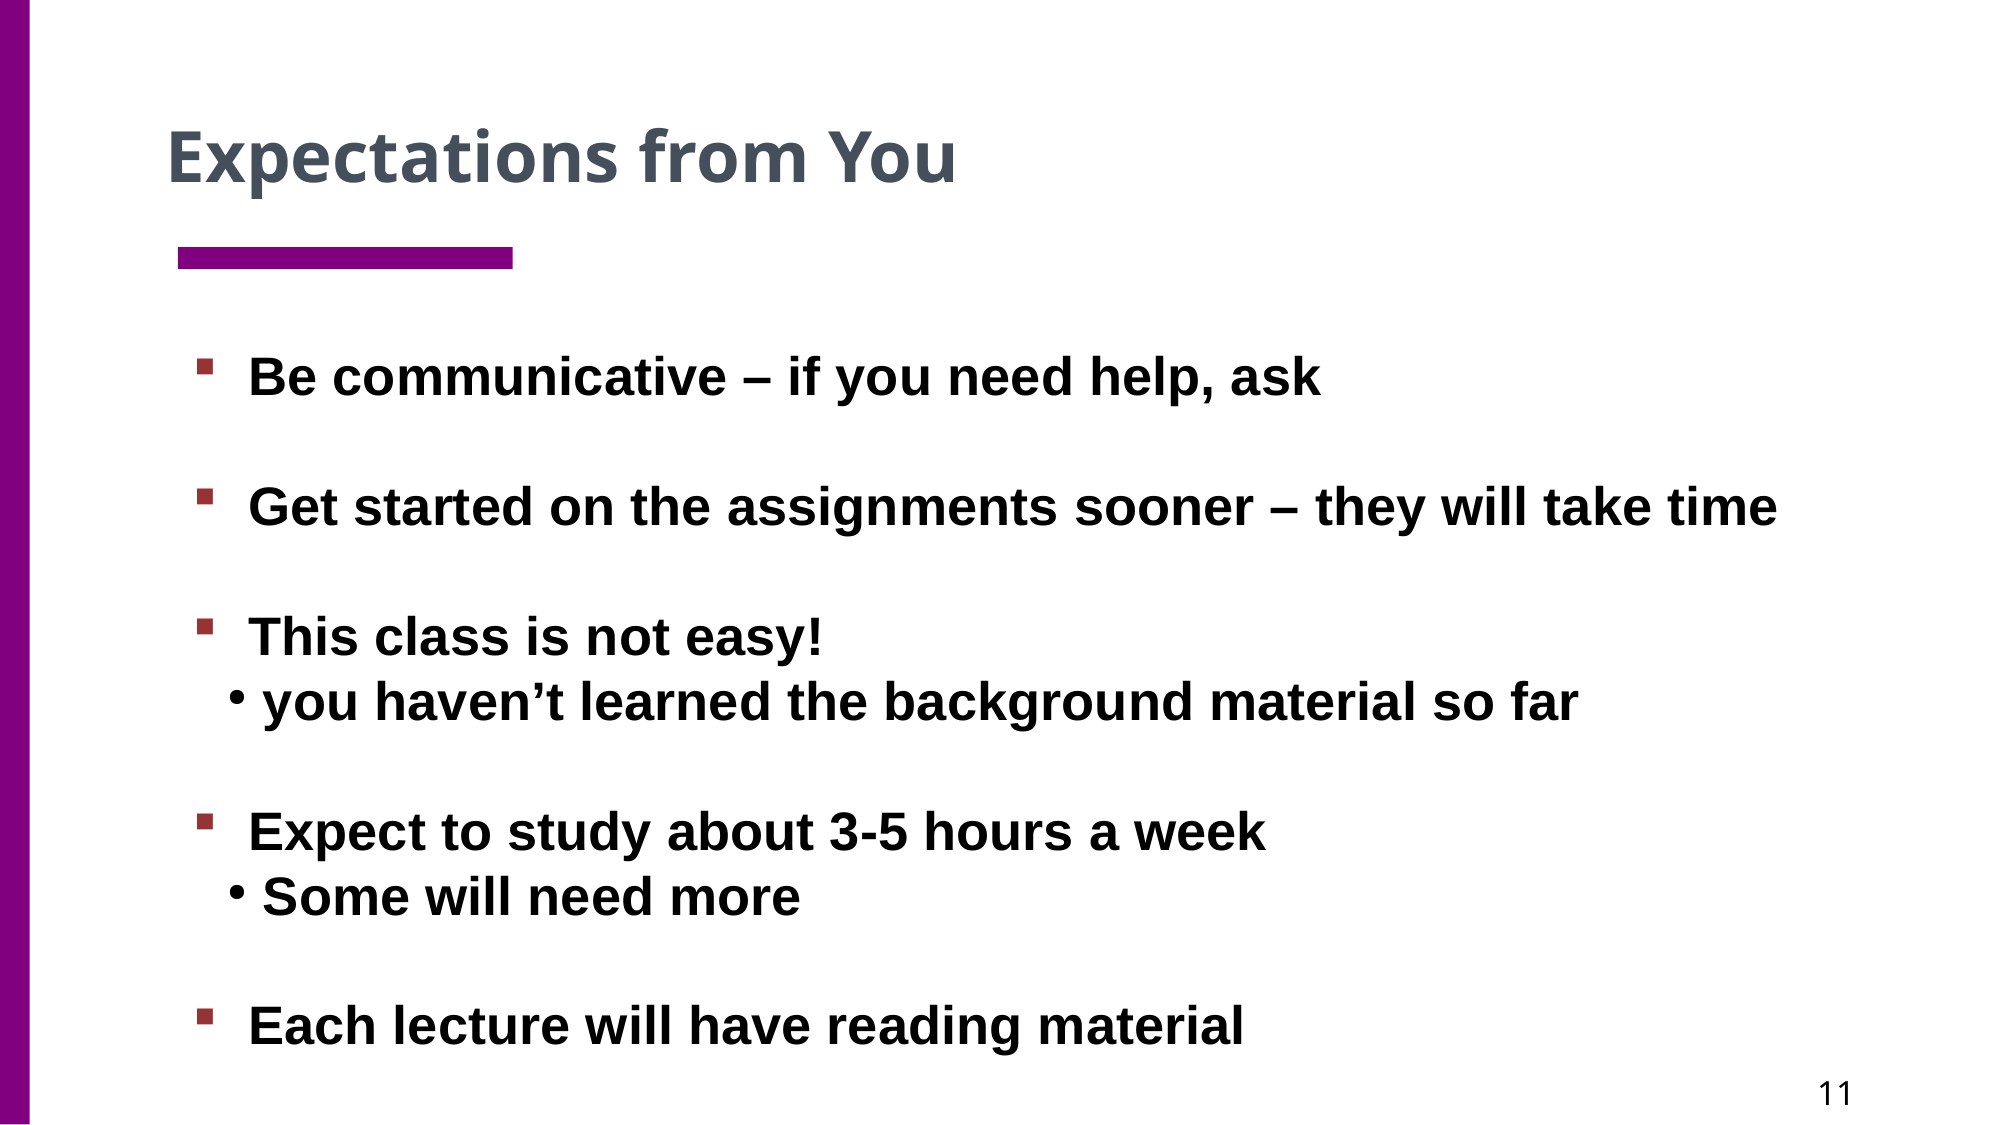

Expectations from You
Be communicative – if you need help, ask
Get started on the assignments sooner – they will take time
This class is not easy!
you haven’t learned the background material so far
Expect to study about 3-5 hours a week
Some will need more
Each lecture will have reading material